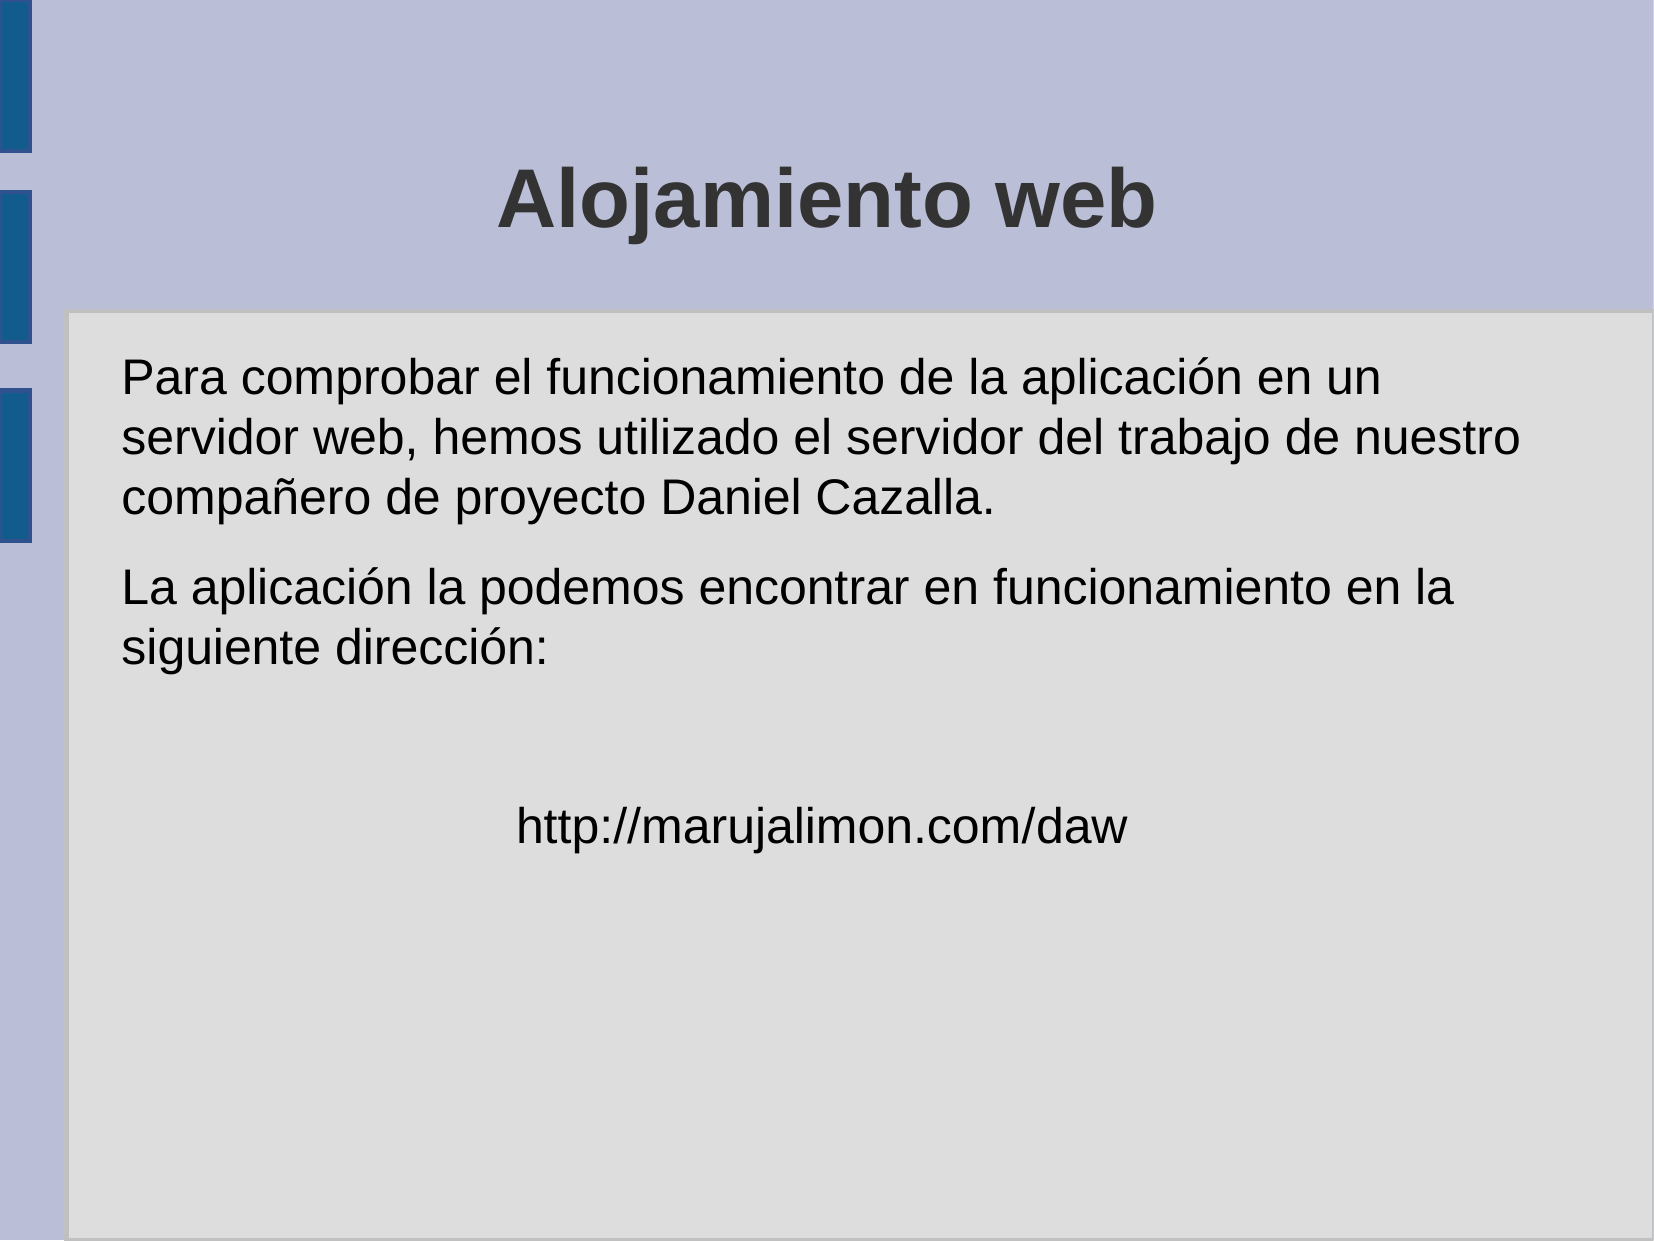

# Alojamiento web
Para comprobar el funcionamiento de la aplicación en un servidor web, hemos utilizado el servidor del trabajo de nuestro compañero de proyecto Daniel Cazalla.
La aplicación la podemos encontrar en funcionamiento en la siguiente dirección:
http://marujalimon.com/daw